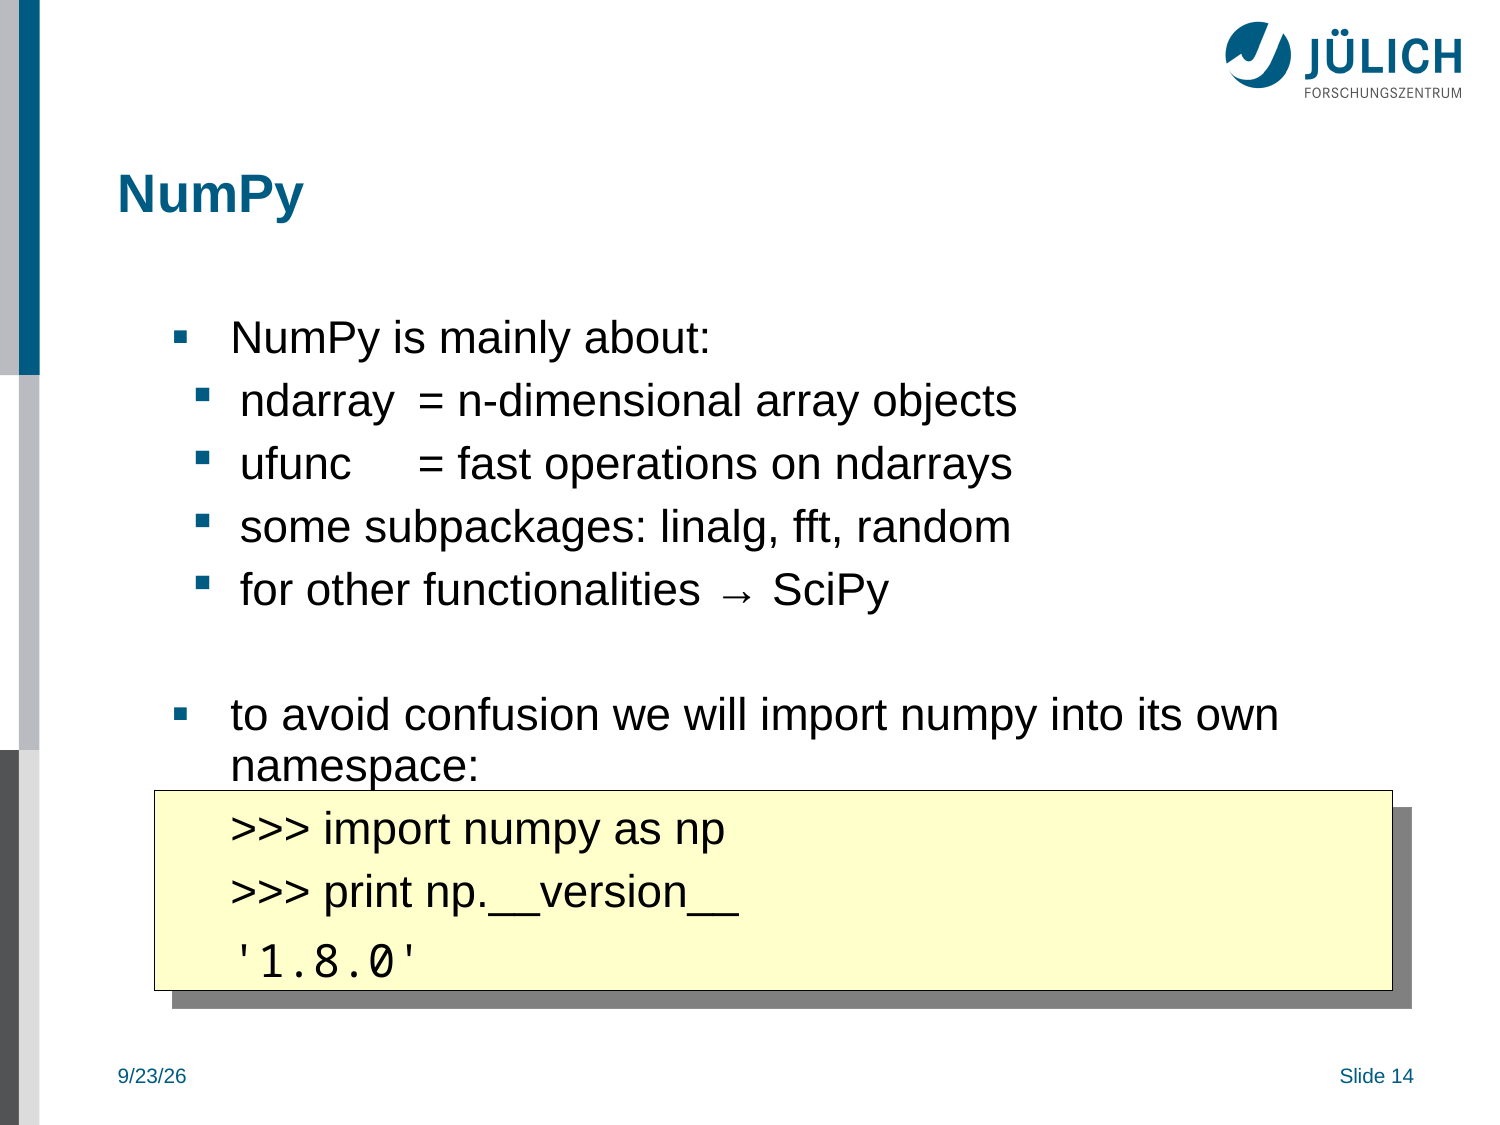

# NumPy
NumPy is mainly about:
ndarray 	= n-dimensional array objects
ufunc	= fast operations on ndarrays
some subpackages: linalg, fft, random
for other functionalities → SciPy
to avoid confusion we will import numpy into its own namespace:
>>> import numpy as np
>>> print np.__version__
'1.8.0'